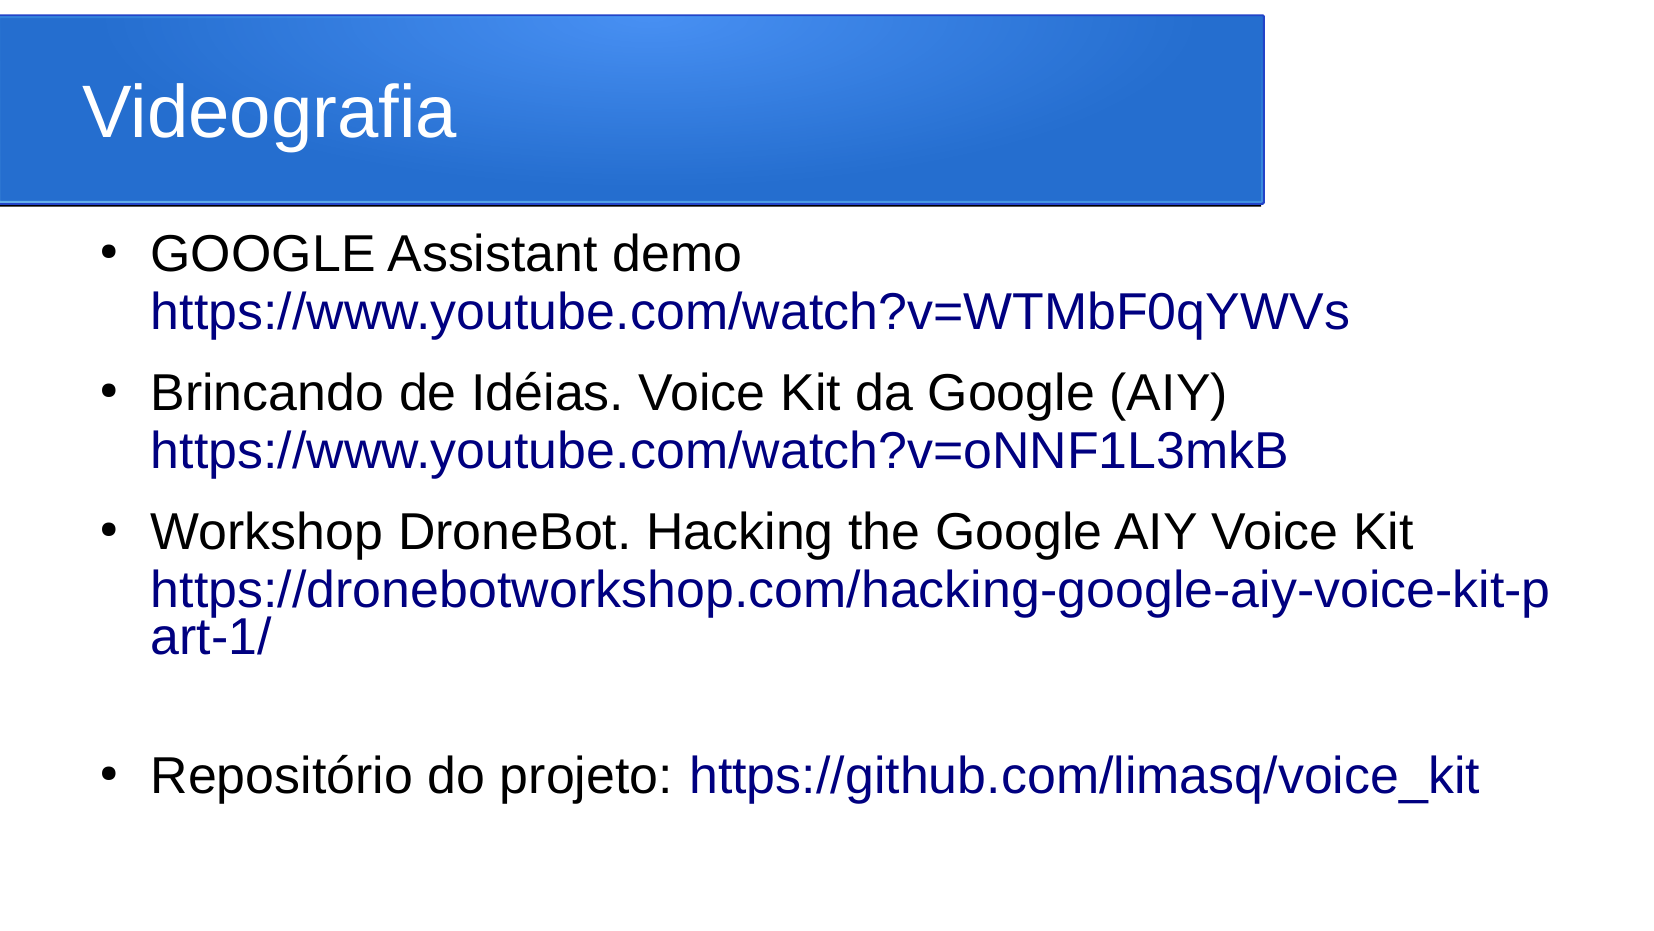

Videografia
# GOOGLE Assistant demo https://www.youtube.com/watch?v=WTMbF0qYWVs
Brincando de Idéias. Voice Kit da Google (AIY) https://www.youtube.com/watch?v=oNNF1L3mkB
Workshop DroneBot. Hacking the Google AIY Voice Kit https://dronebotworkshop.com/hacking-google-aiy-voice-kit-part-1/
Repositório do projeto: https://github.com/limasq/voice_kit